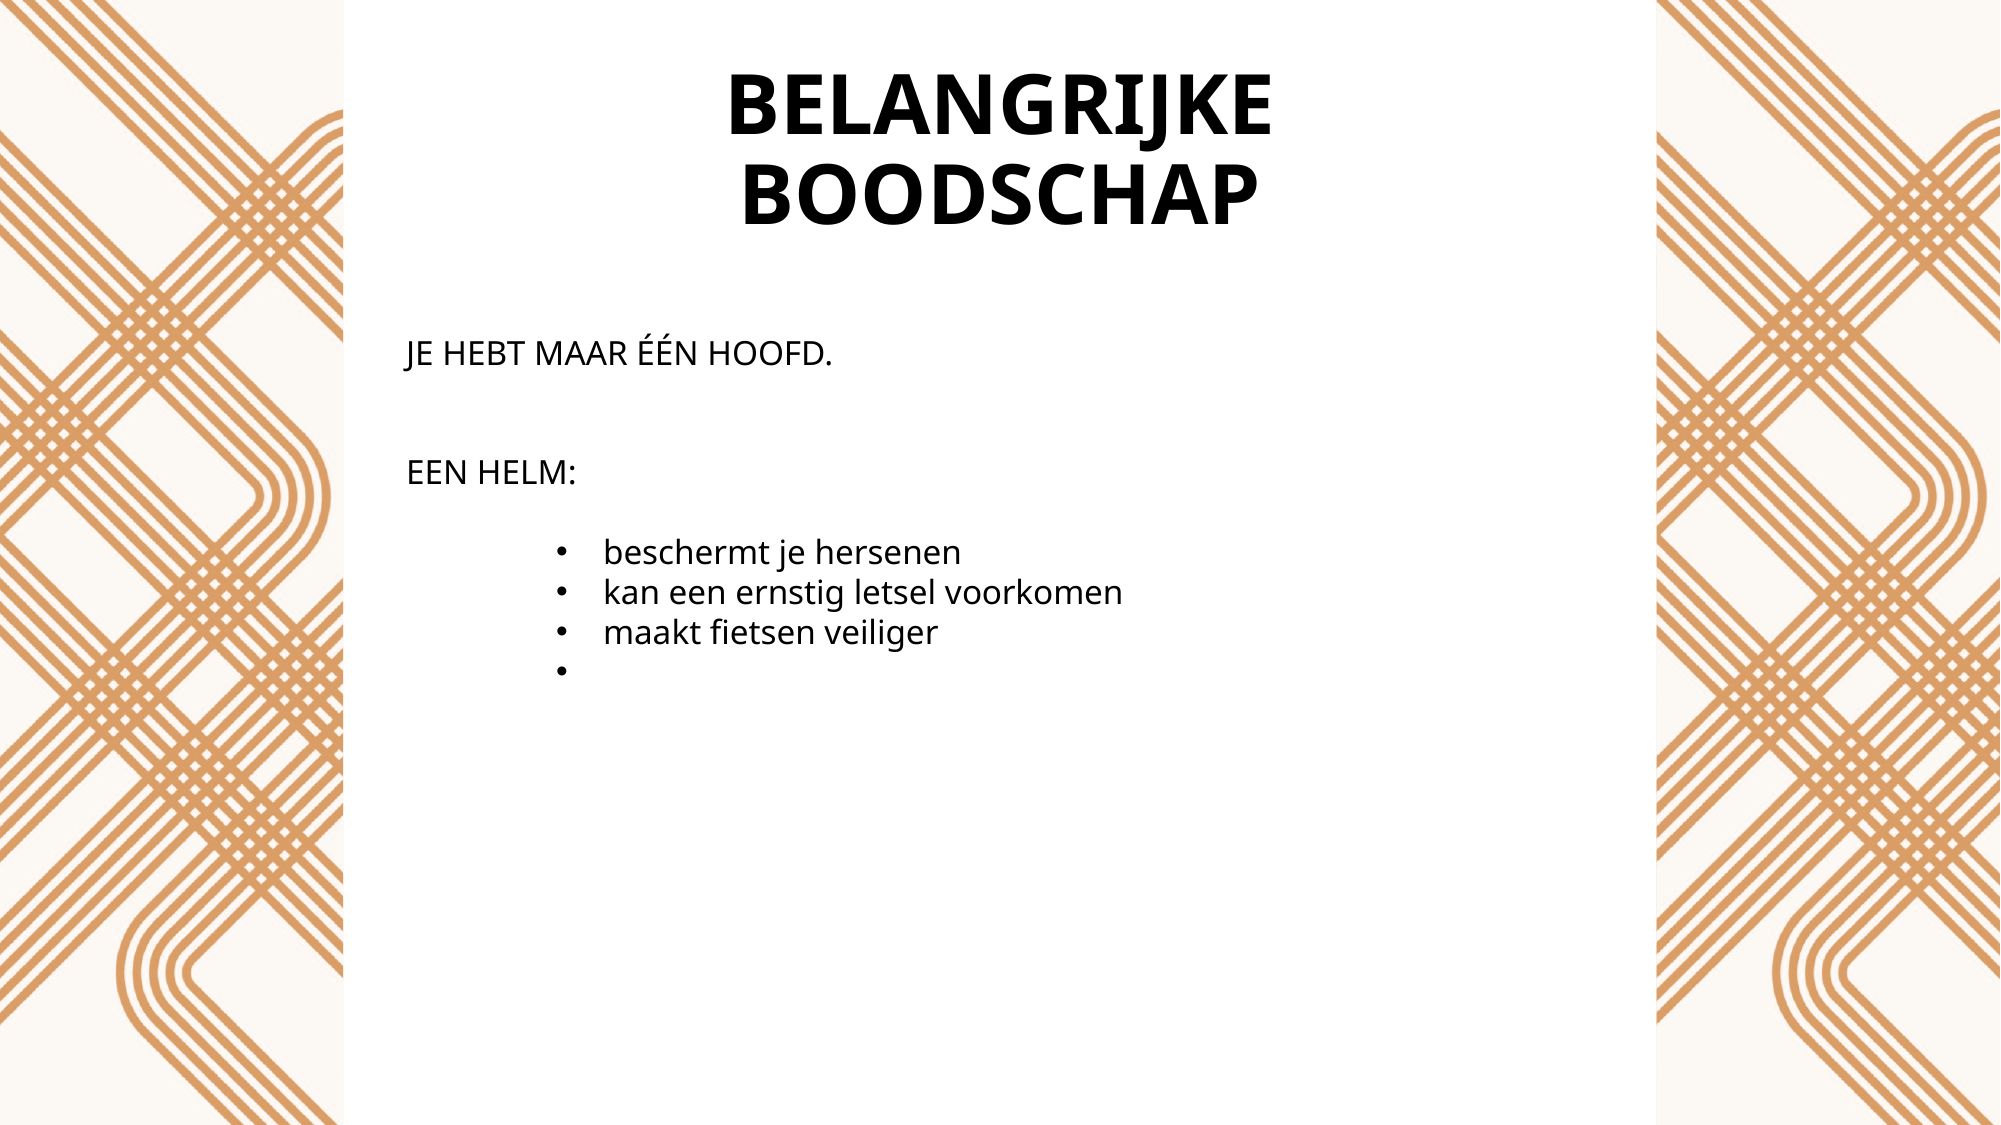

# BELANGRIJKE BOODSCHAP
JE HEBT MAAR ÉÉN HOOFD.
EEN HELM:
beschermt je hersenen
kan een ernstig letsel voorkomen
maakt fietsen veiliger